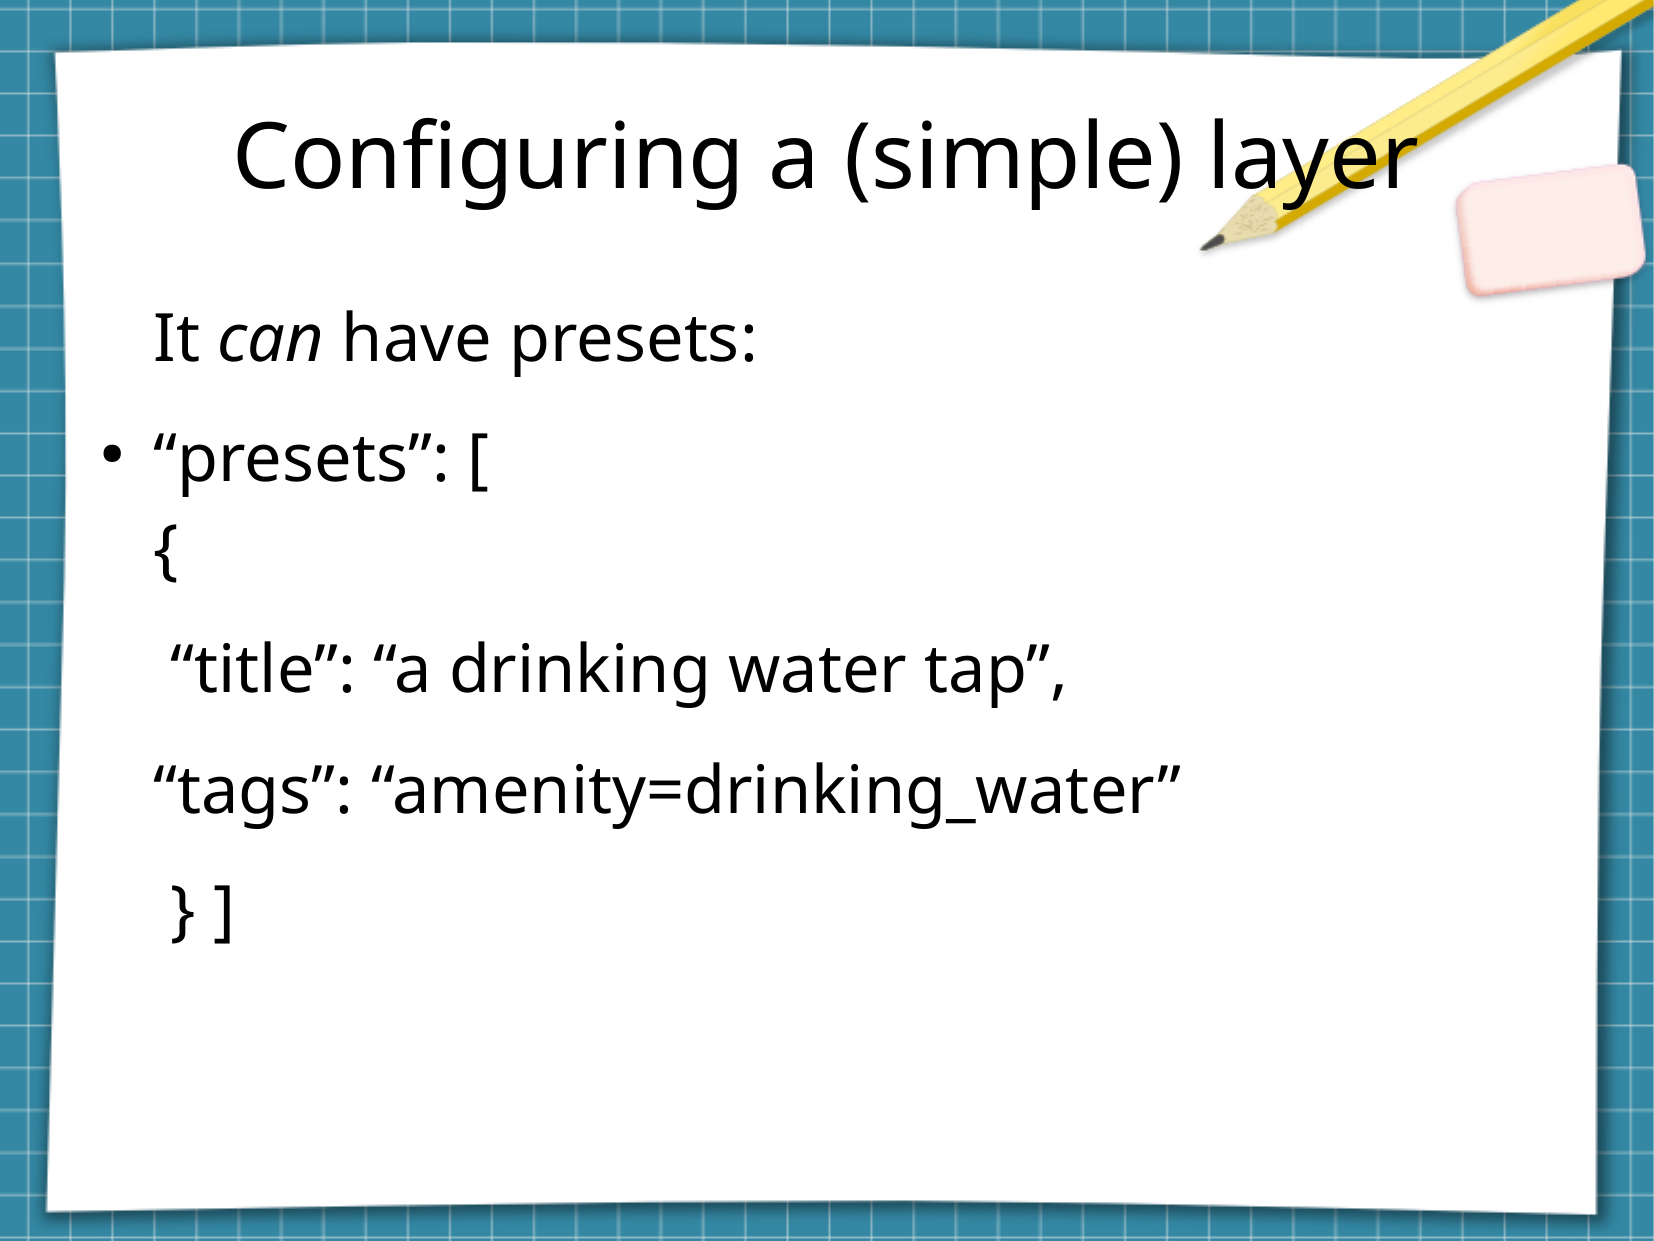

# Configuring a (simple) layer
It can have presets:
“presets”: [
{
 “title”: “a drinking water tap”,
“tags”: “amenity=drinking_water”
 } ]